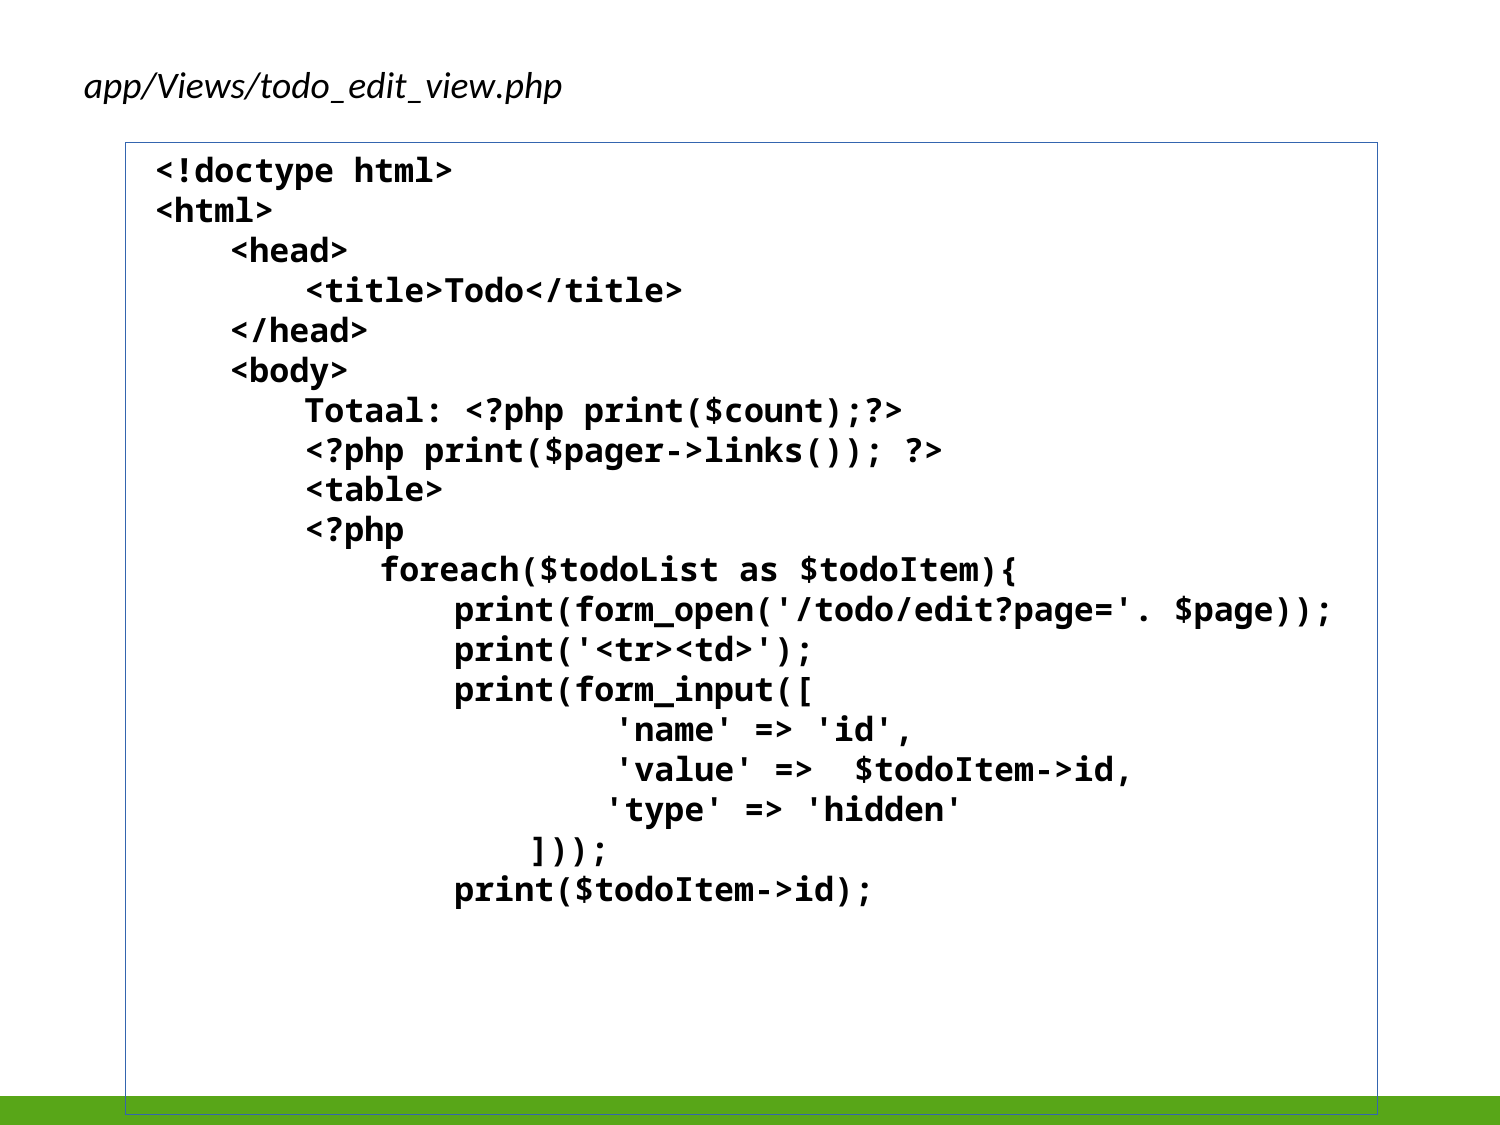

app/Views/todo_edit_view.php
<!doctype html>
<html>
	<head>
		<title>Todo</title>
	</head>
	<body>
		Totaal: <?php print($count);?>
		<?php print($pager->links()); ?>
		<table>
		<?php
			foreach($todoList as $todoItem){
				print(form_open('/todo/edit?page='. $page));
				print('<tr><td>');
				print(form_input([
				 'name' => 'id',
				 'value' => $todoItem->id,
						'type' => 'hidden'
					]));
				print($todoItem->id);